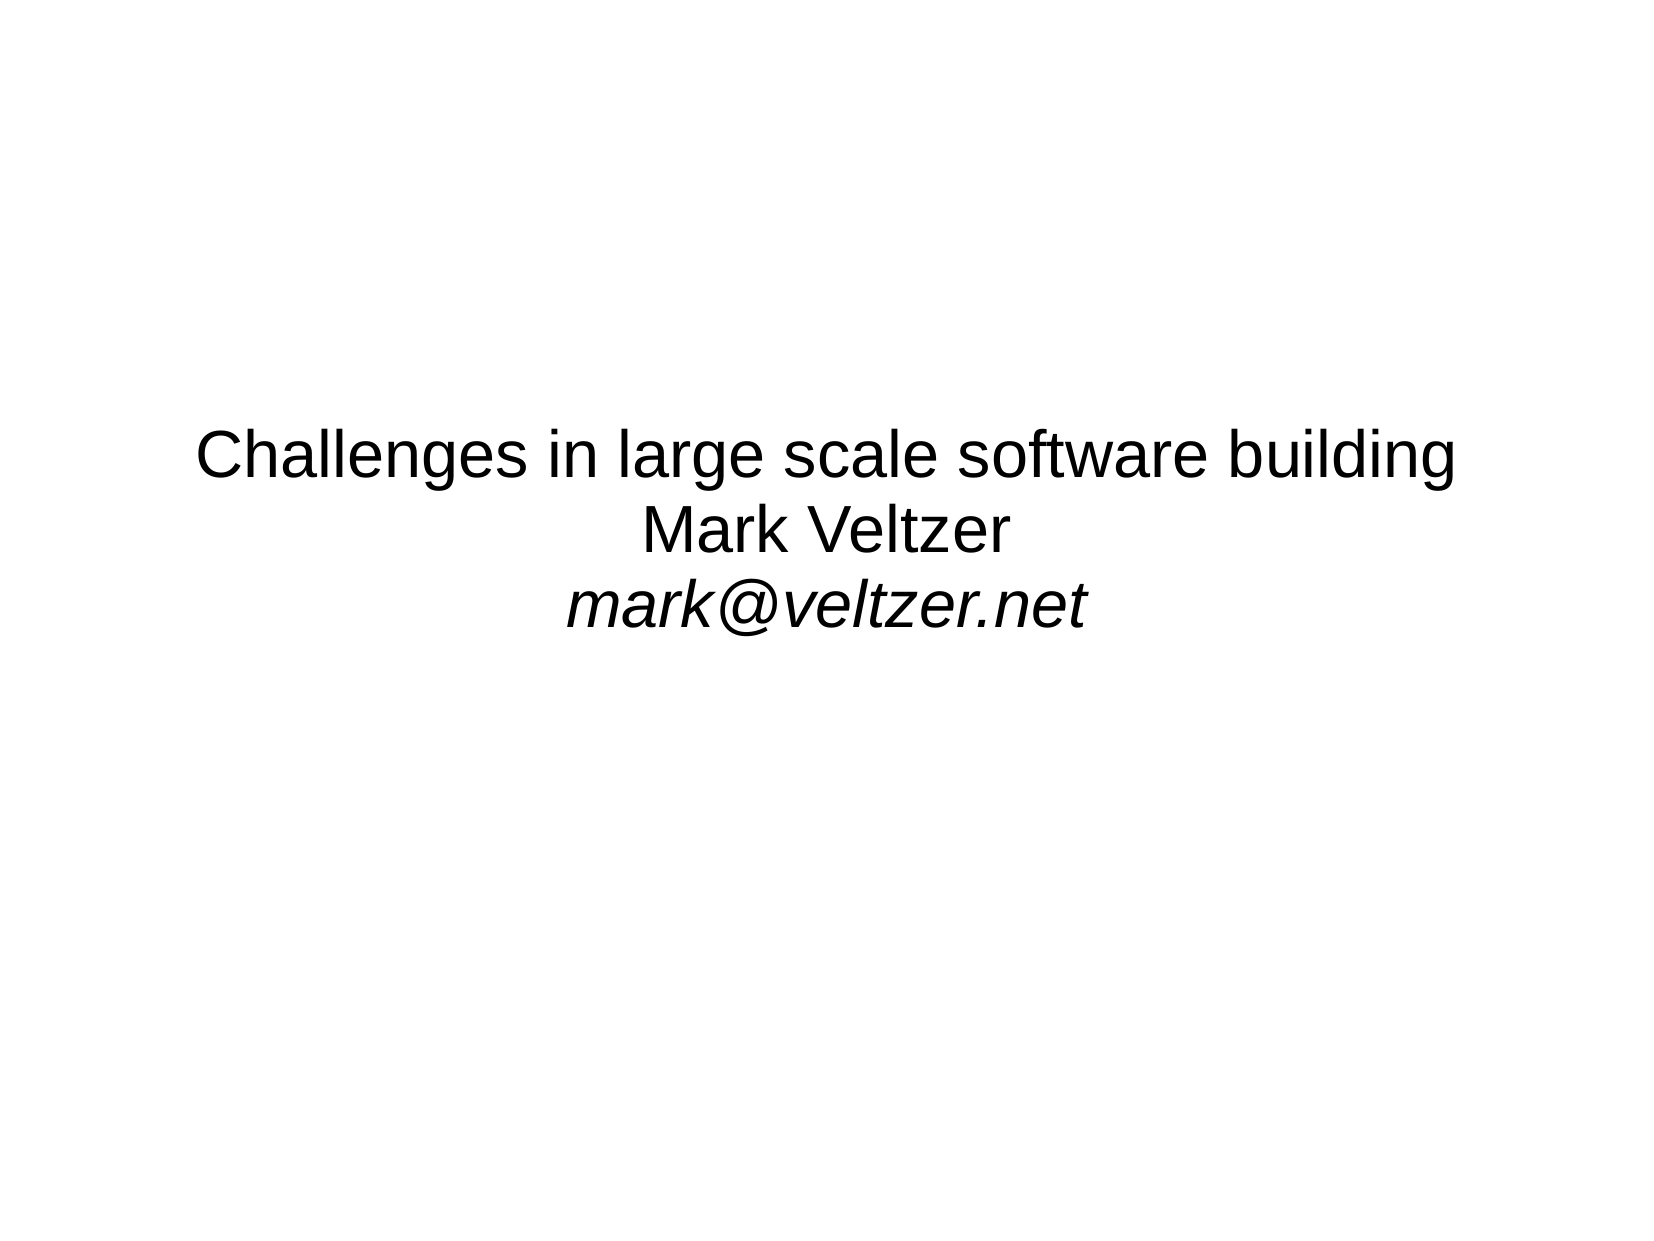

# Challenges in large scale software building
Mark Veltzer
mark@veltzer.net